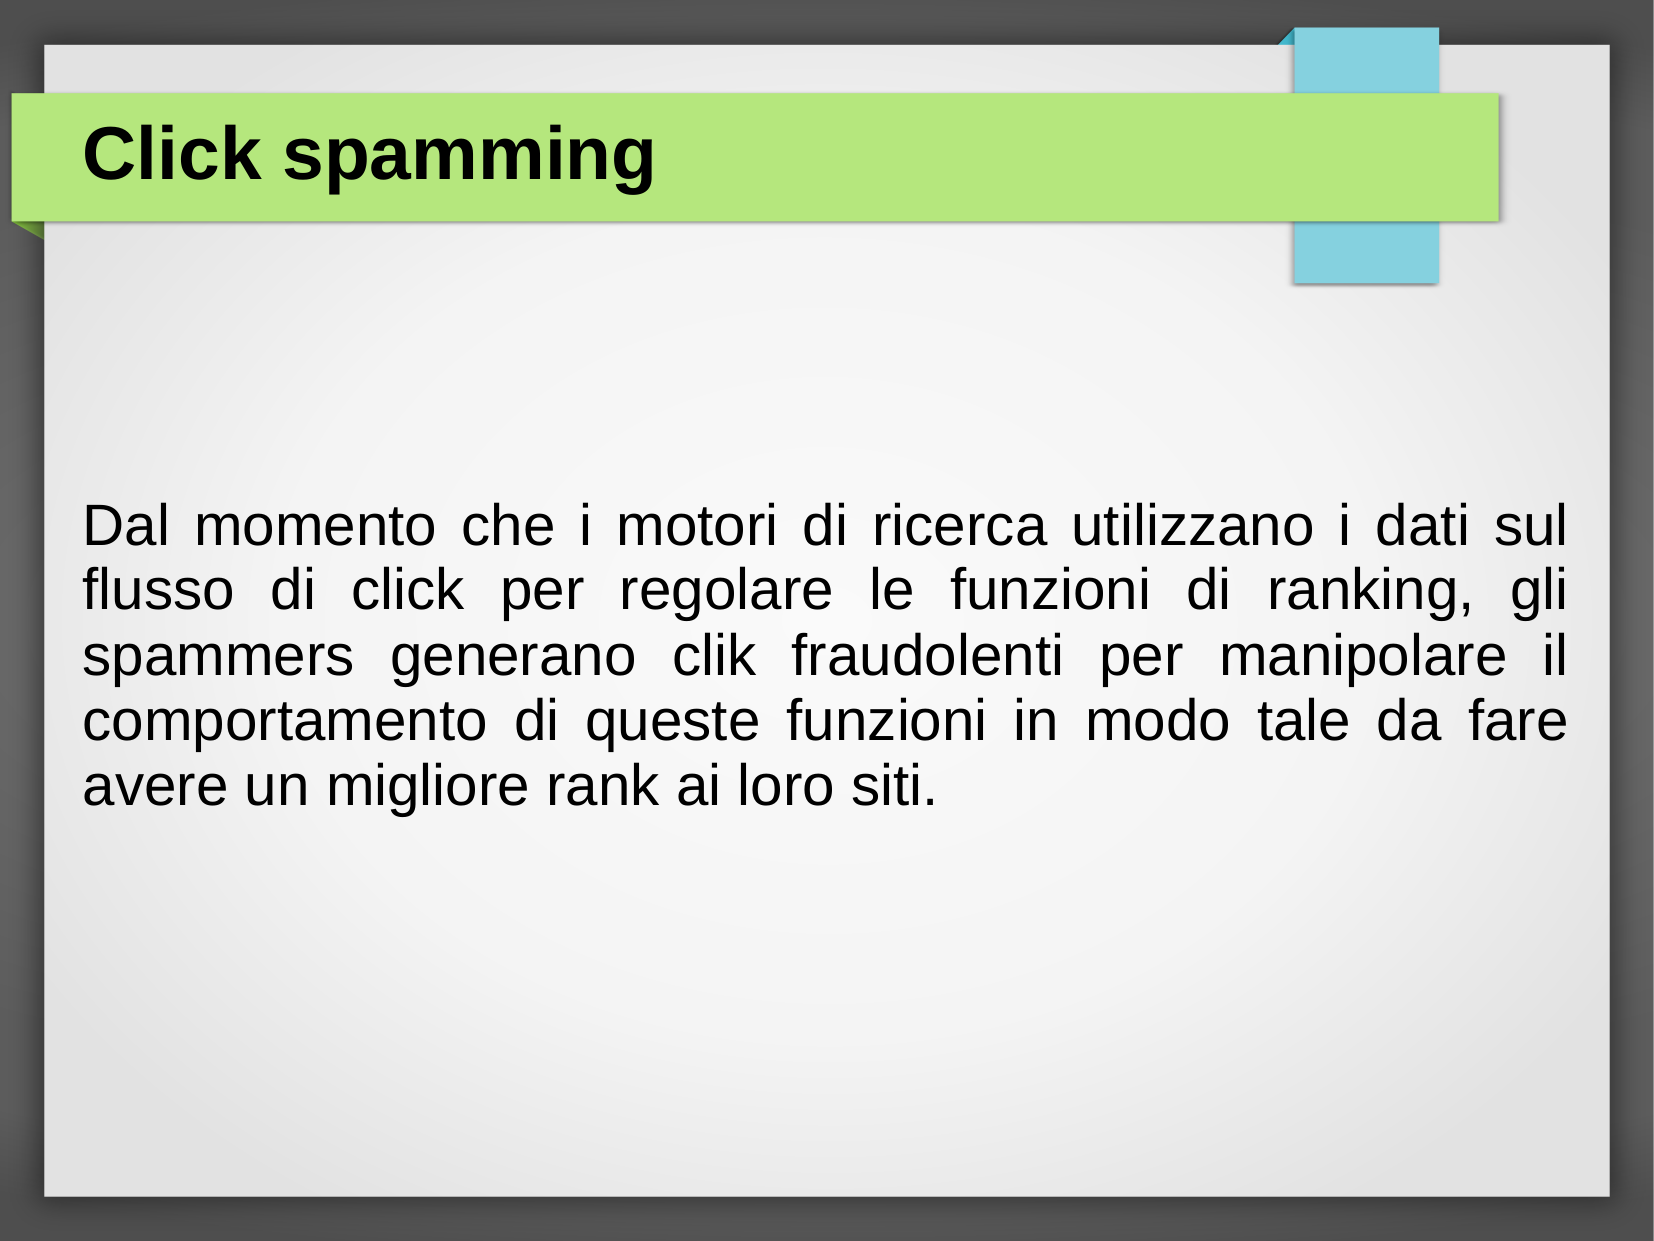

# Click spamming
Dal momento che i motori di ricerca utilizzano i dati sul flusso di click per regolare le funzioni di ranking, gli spammers generano clik fraudolenti per manipolare il comportamento di queste funzioni in modo tale da fare avere un migliore rank ai loro siti.